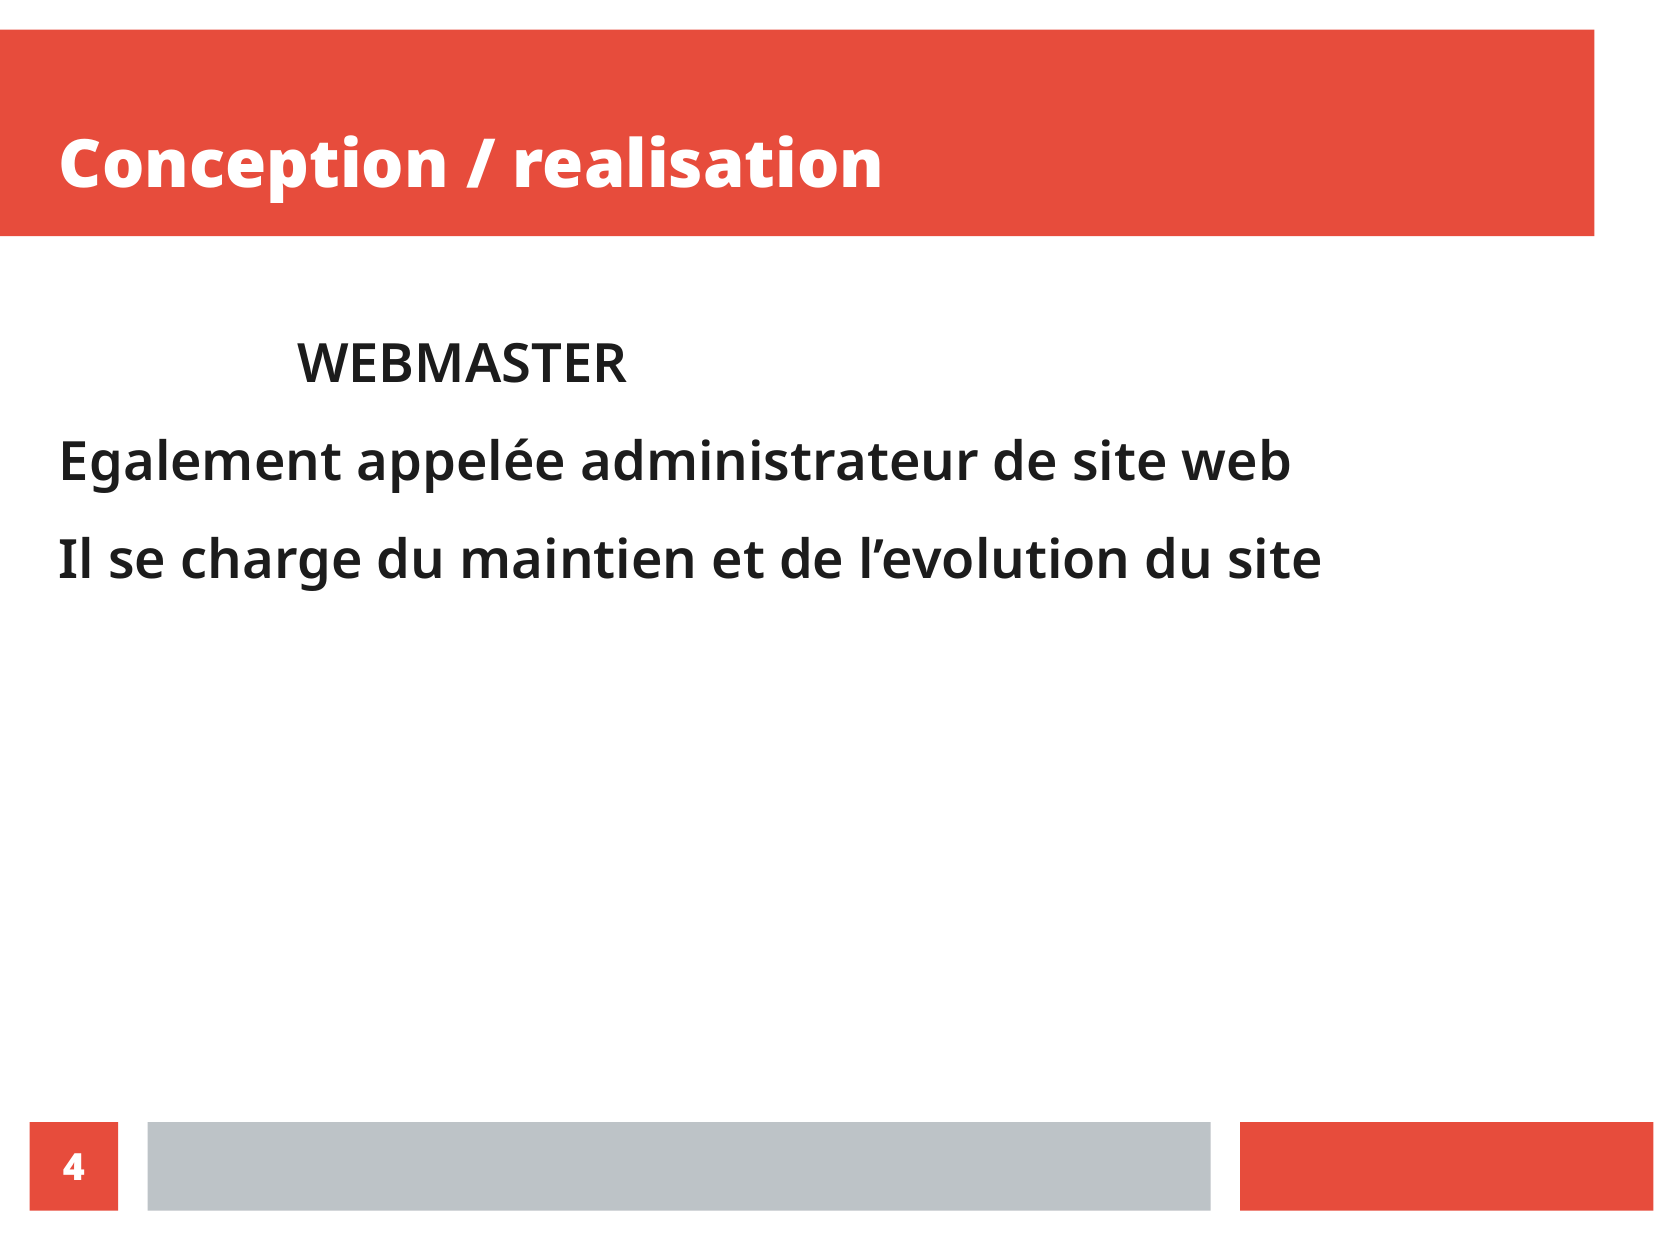

# Conception / realisation
 WEBMASTER
Egalement appelée administrateur de site web
Il se charge du maintien et de l’evolution du site
4